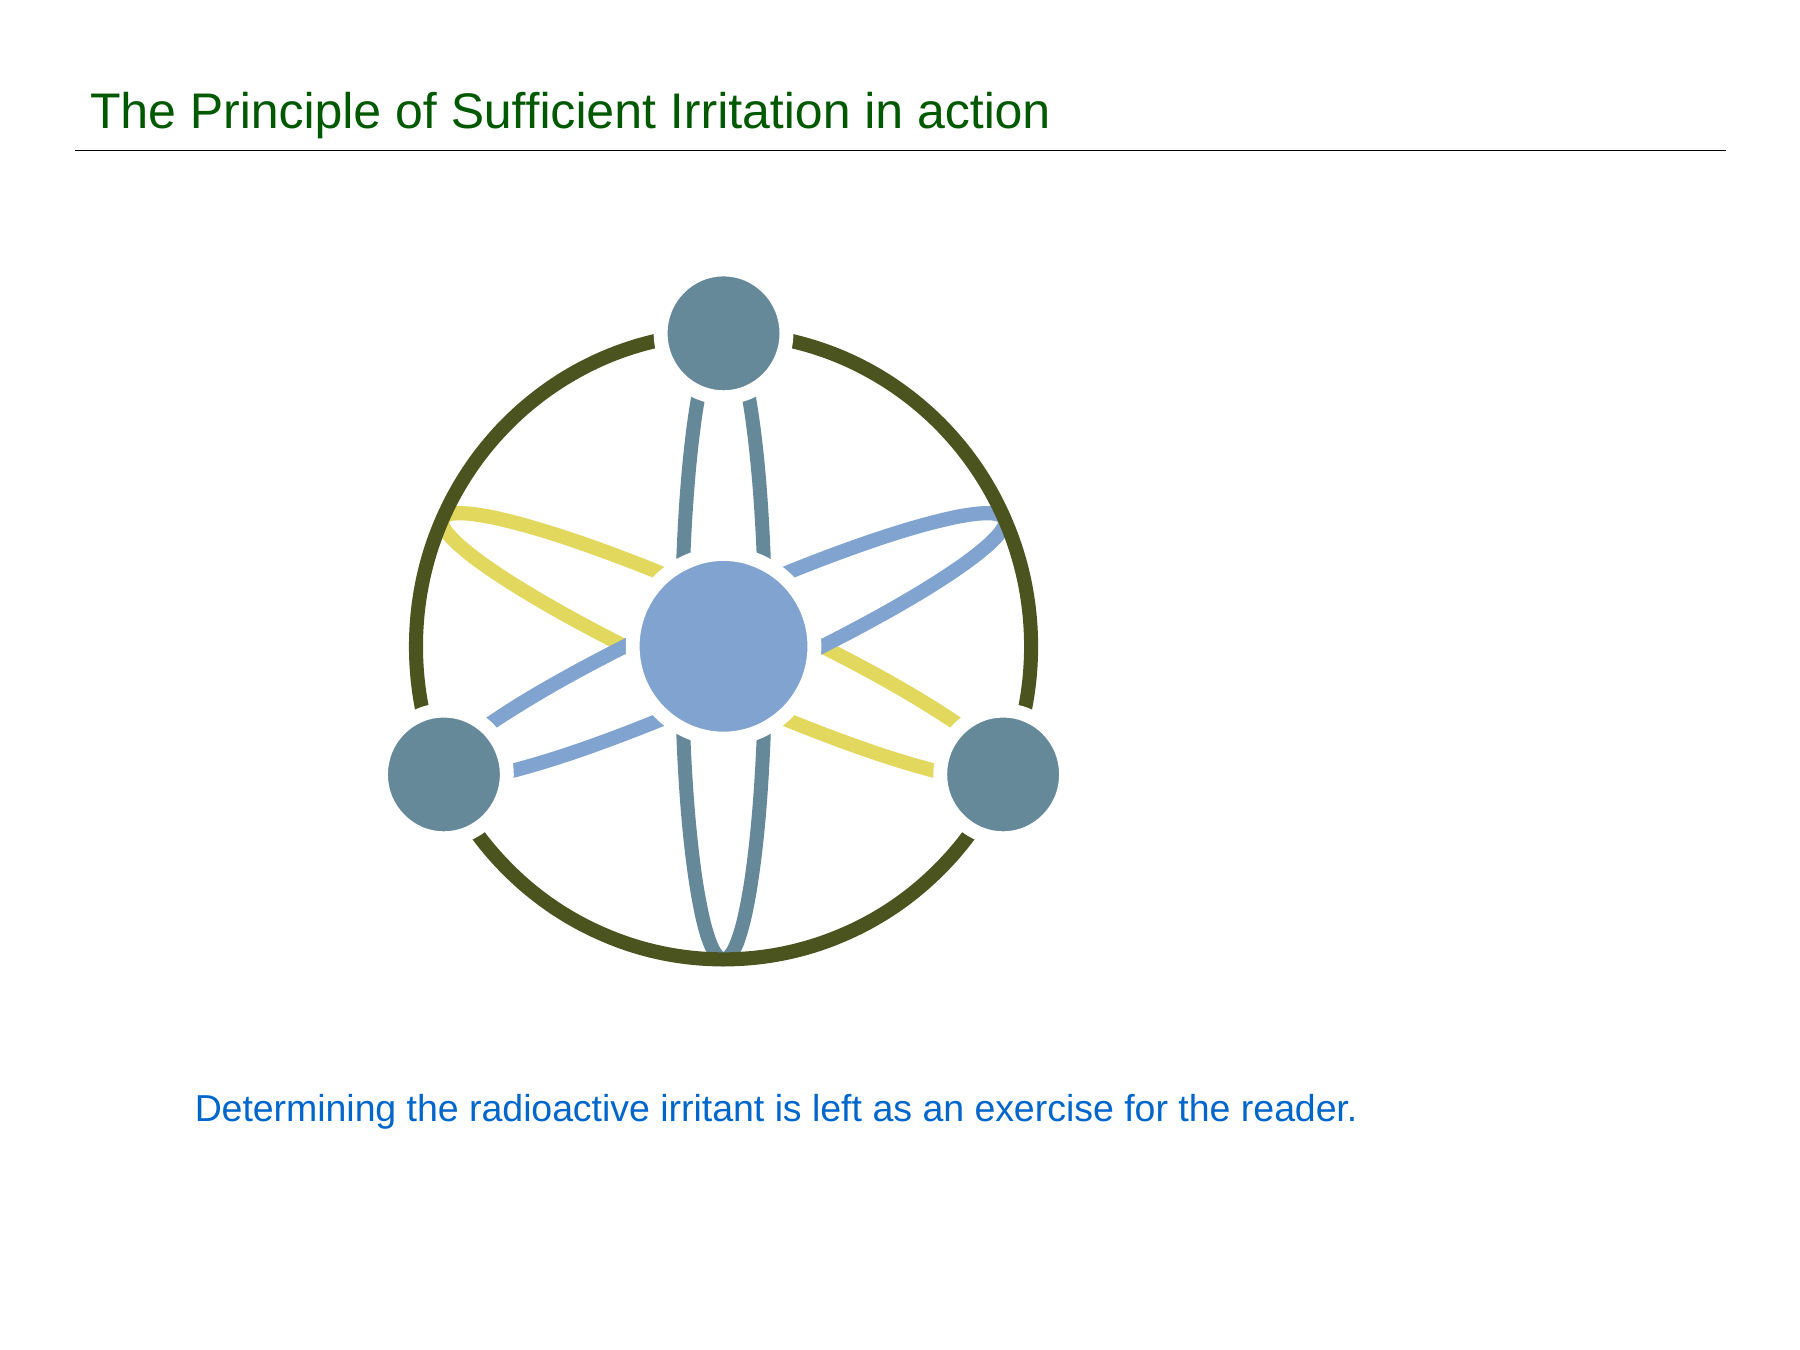

# The Principle of Sufficient Irritation in action
Determining the radioactive irritant is left as an exercise for the reader.